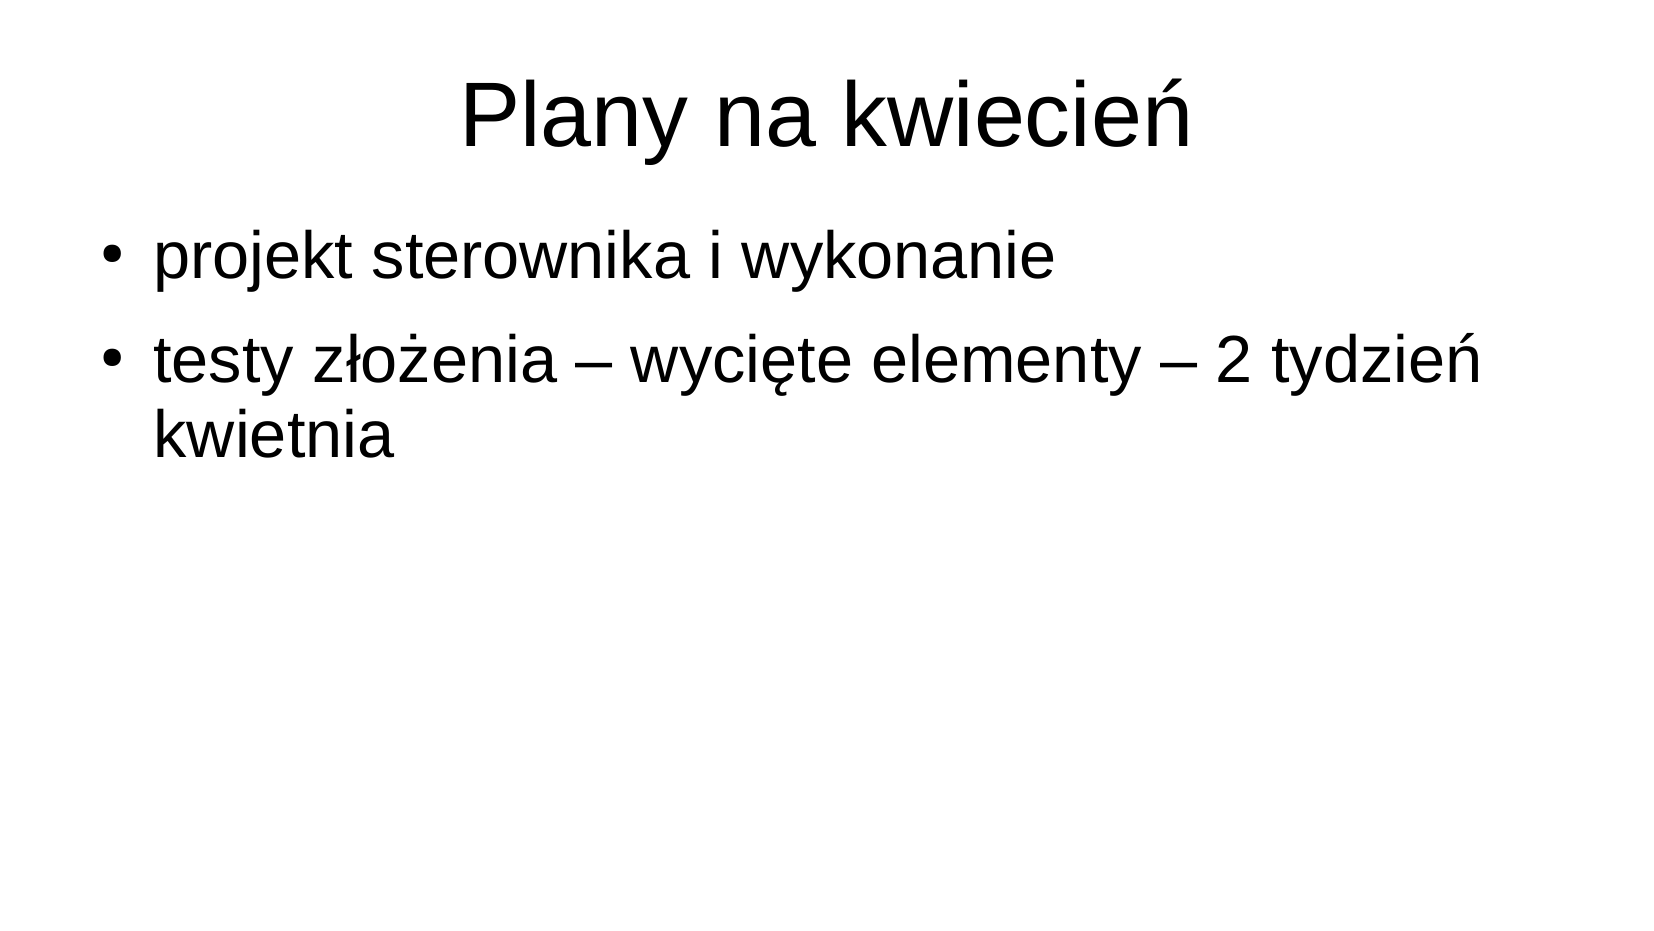

# Plany na kwiecień
projekt sterownika i wykonanie
testy złożenia – wycięte elementy – 2 tydzień kwietnia